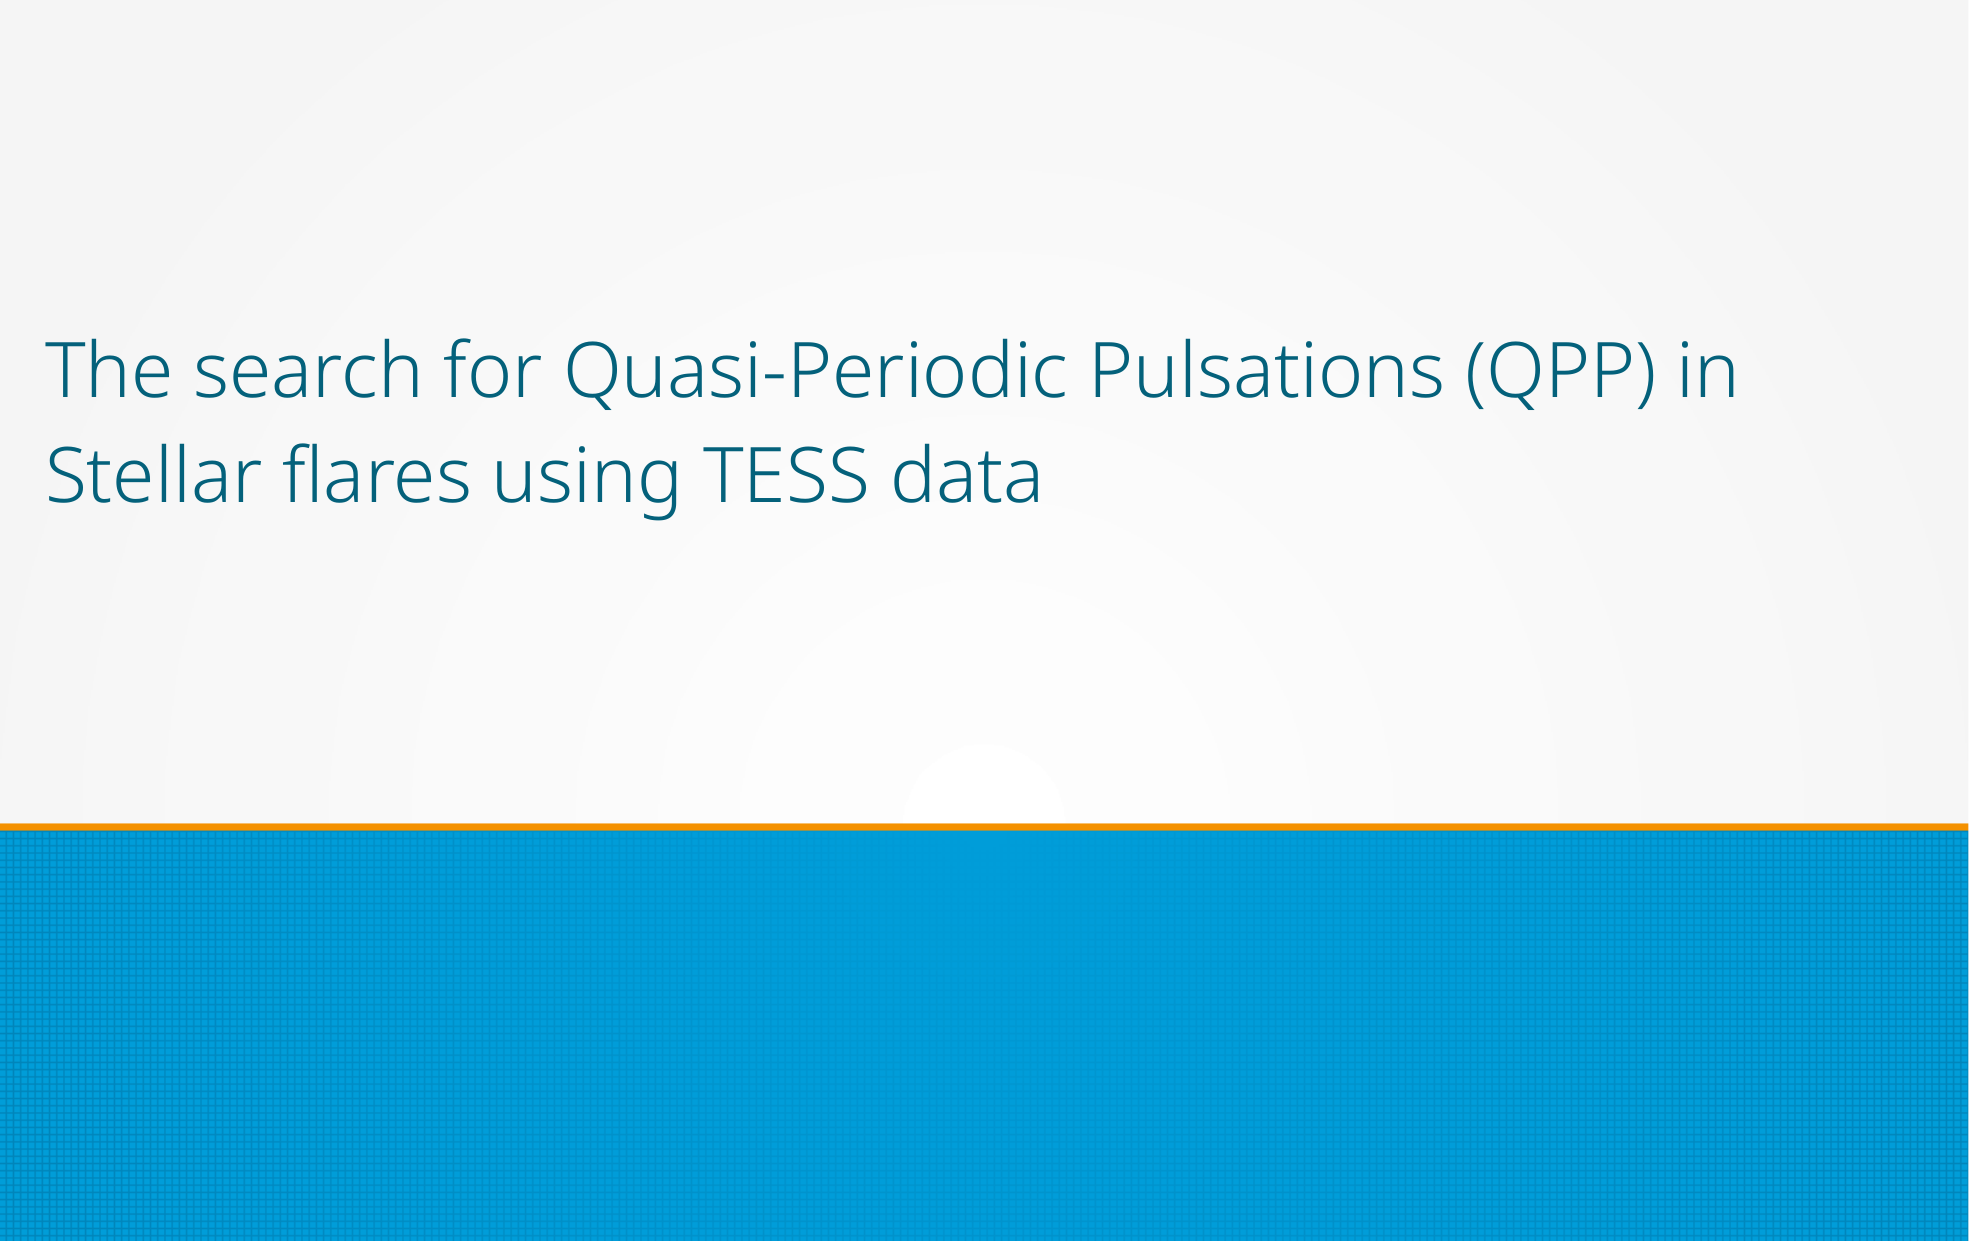

# The search for Quasi-Periodic Pulsations (QPP) in Stellar flares using TESS data